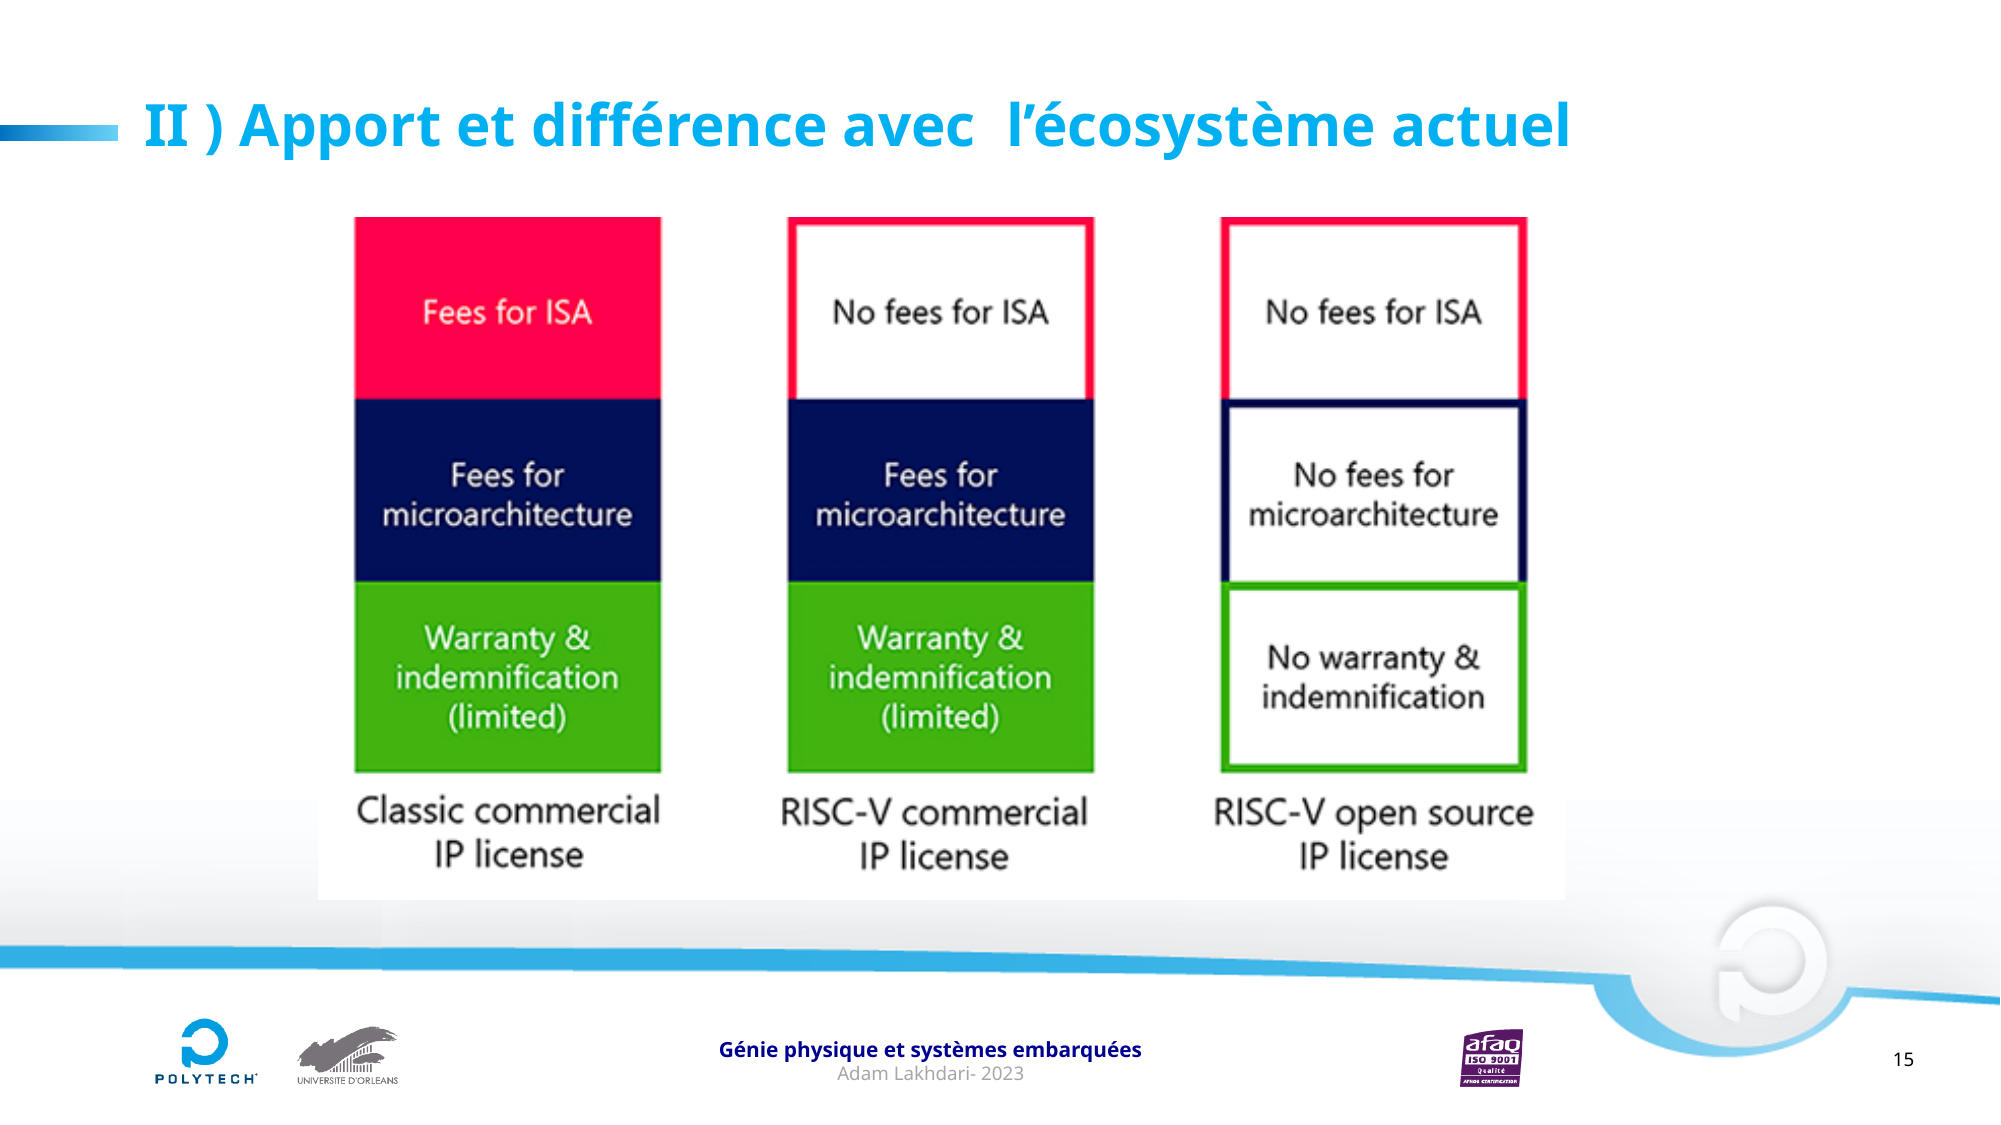

# II ) Apport et différence avec l’écosystème actuel
Génie physique et systèmes embarquées
Adam Lakhdari- 2023
15